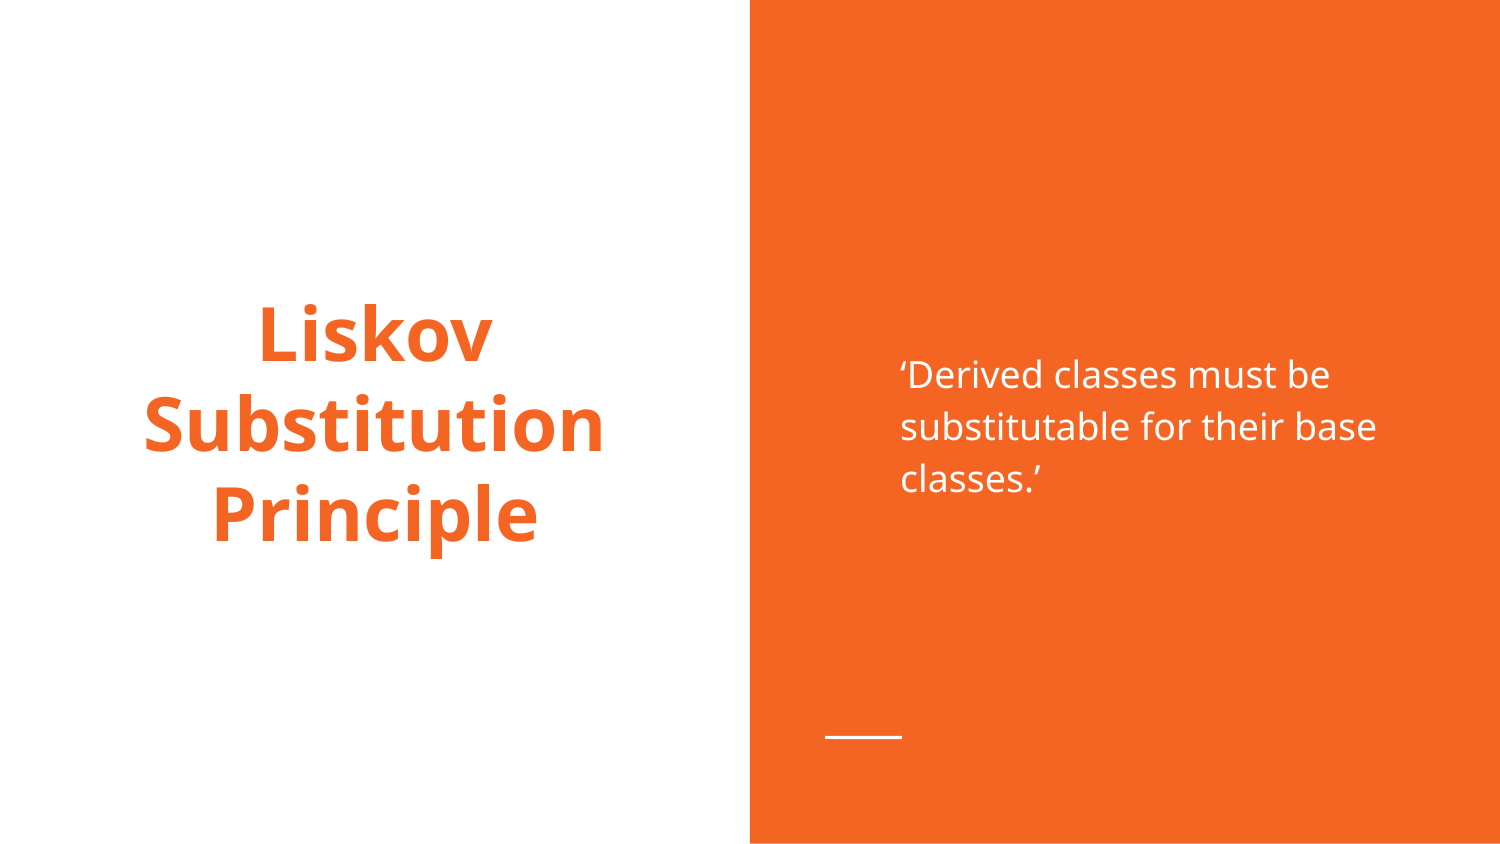

‘Derived classes must be substitutable for their base classes.’
# Liskov Substitution Principle